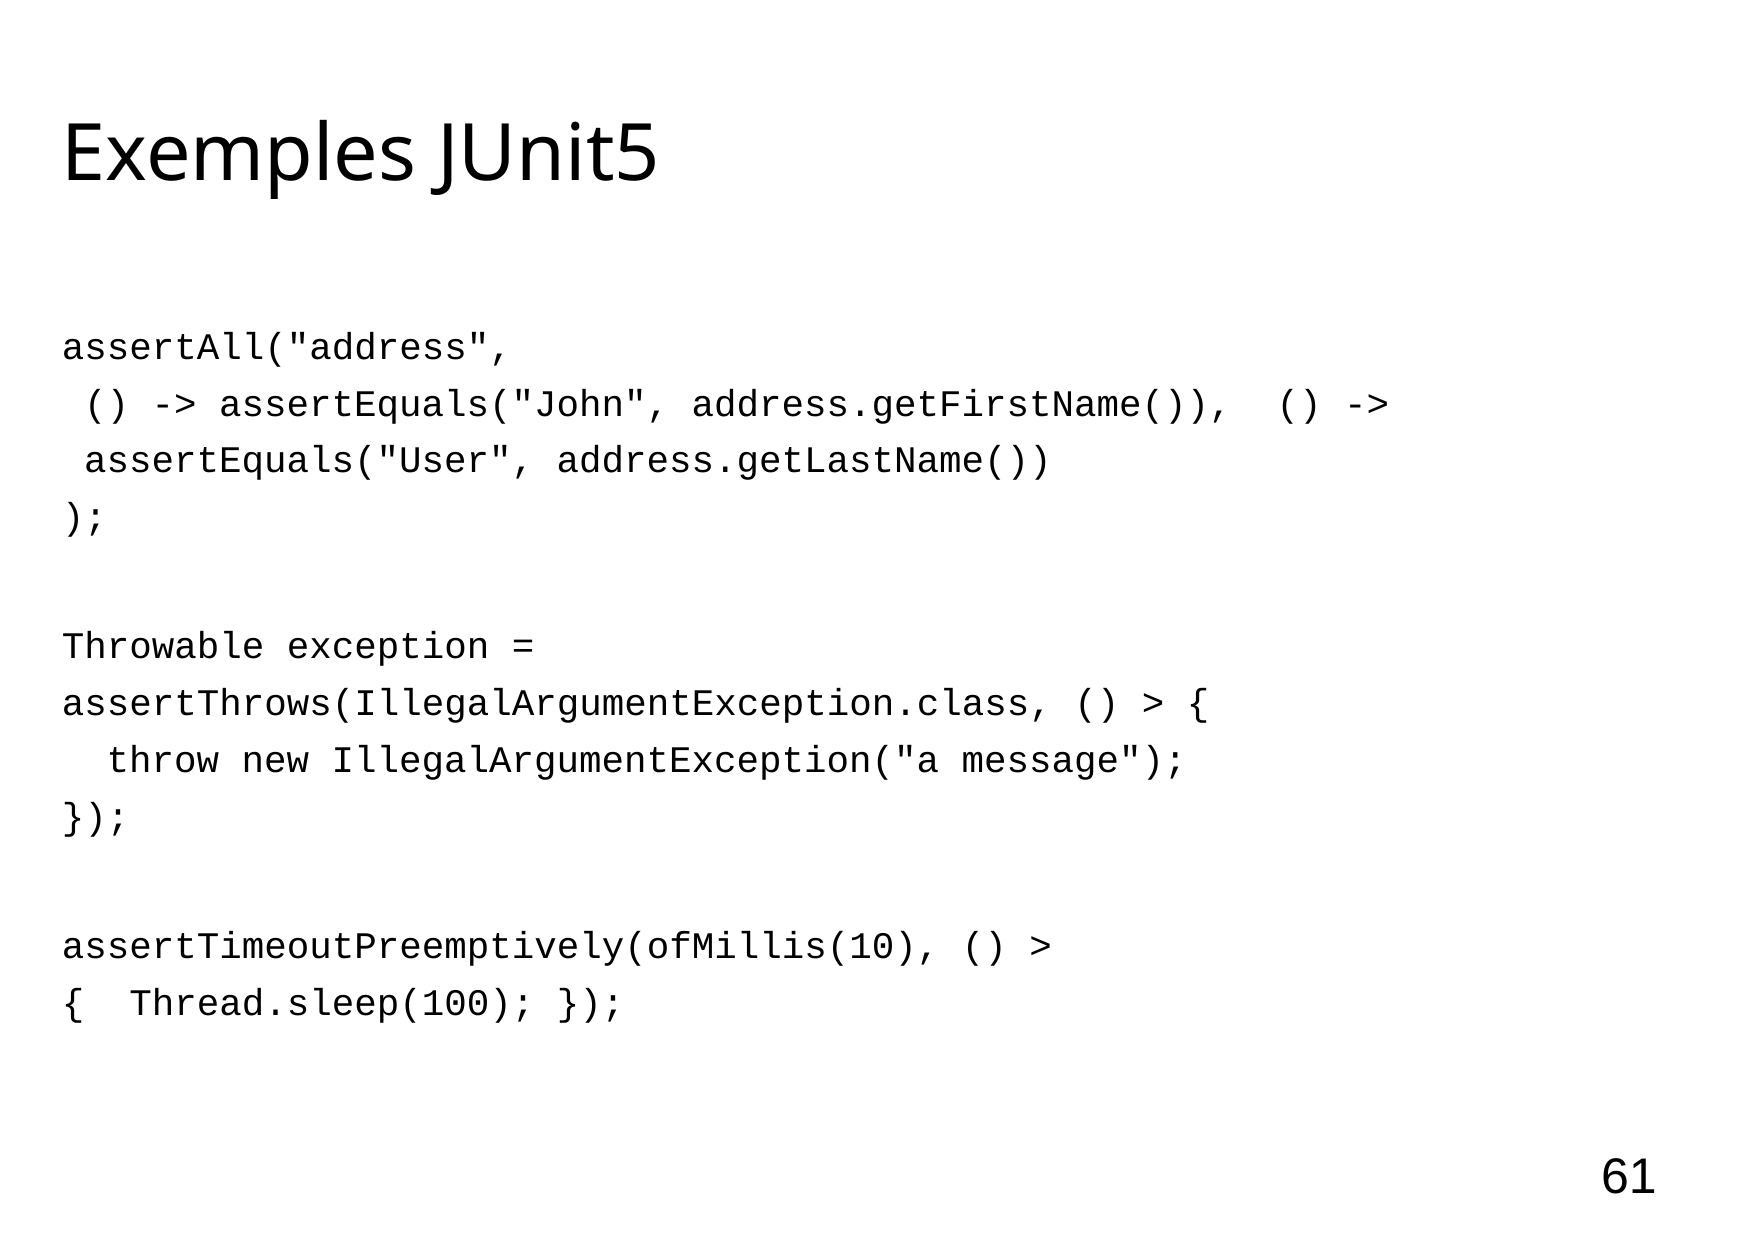

# Exemples JUnit5
assertAll("address",
() -> assertEquals("John", address.getFirstName()), () -> assertEquals("User", address.getLastName())
);
Throwable exception = assertThrows(IllegalArgumentException.class, () > {
throw new IllegalArgumentException("a message");
});
assertTimeoutPreemptively(ofMillis(10), () > { Thread.sleep(100); });
61